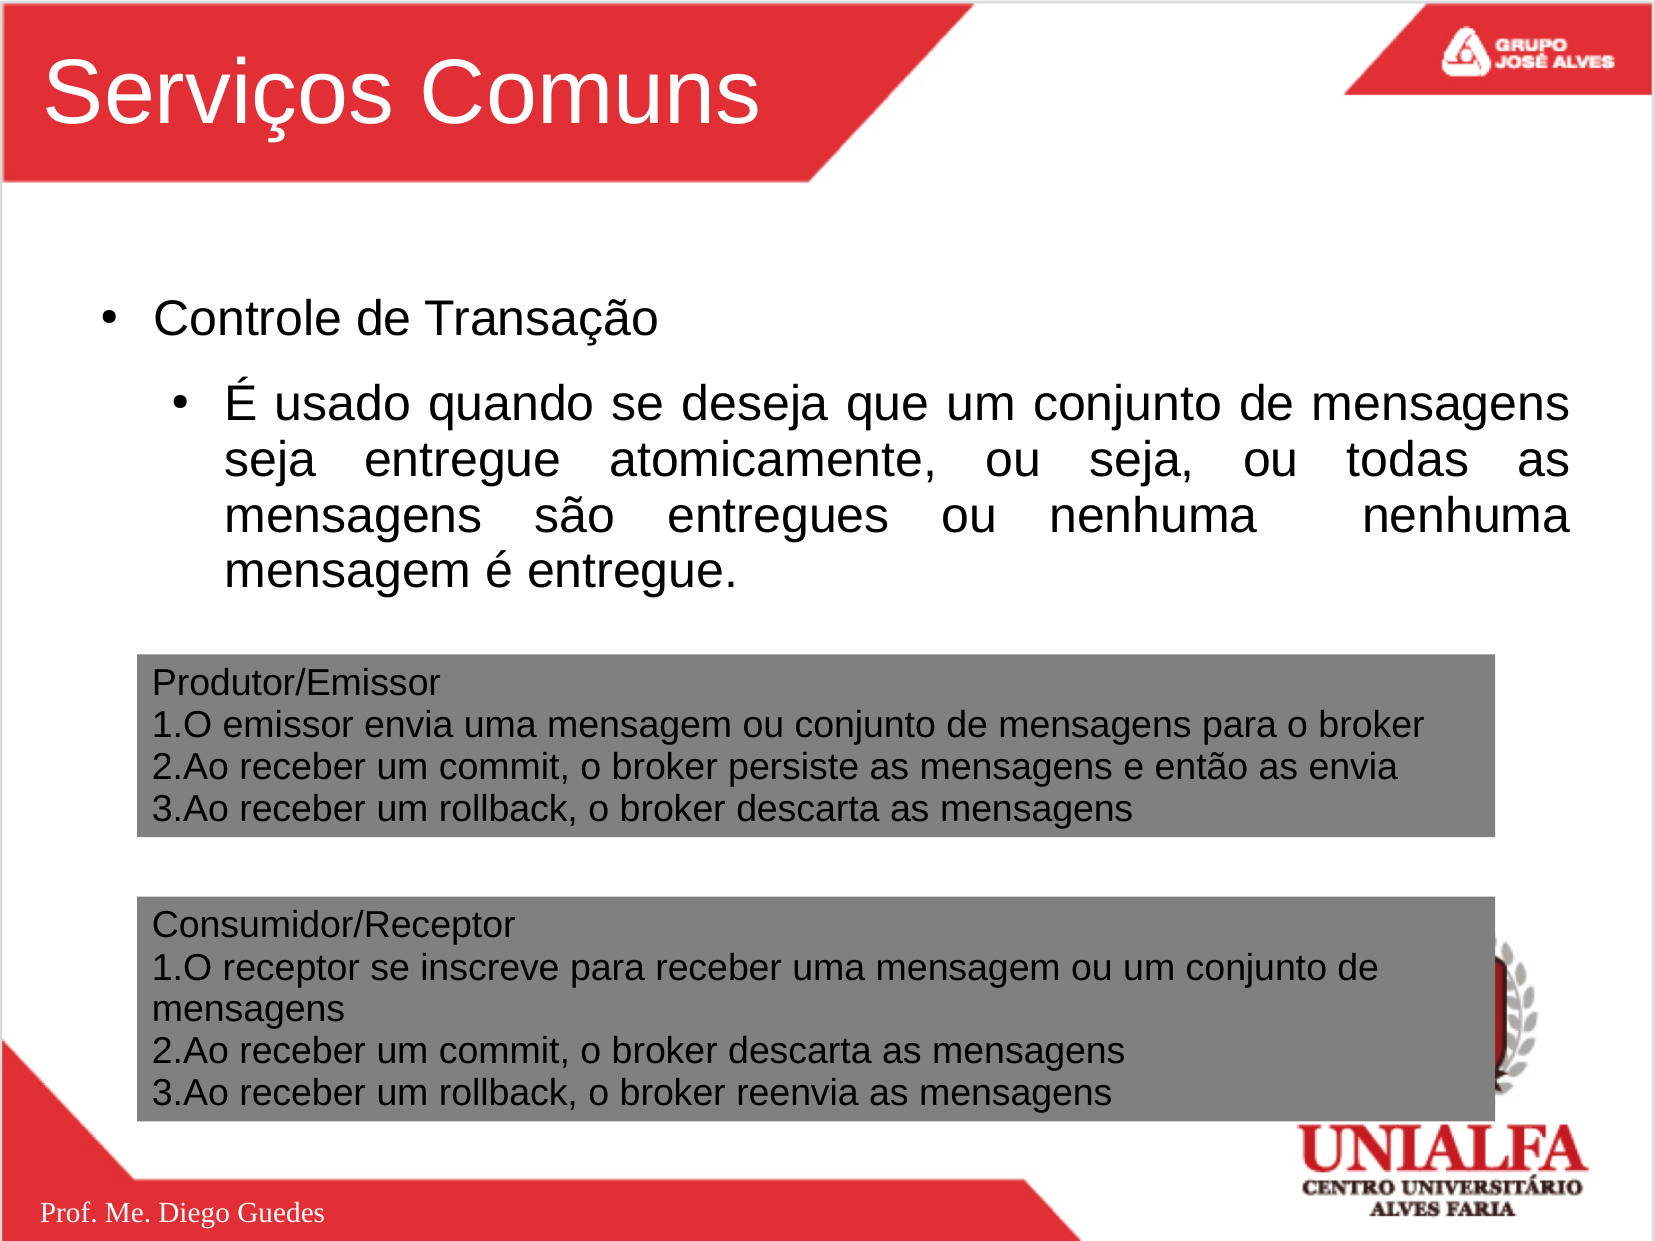

# Serviços Comuns
Controle de Transação
É usado quando se deseja que um conjunto de mensagens seja entregue atomicamente, ou seja, ou todas as mensagens são entregues ou nenhuma nenhuma mensagem é entregue.
Produtor/Emissor
1.O emissor envia uma mensagem ou conjunto de mensagens para o broker
2.Ao receber um commit, o broker persiste as mensagens e então as envia
3.Ao receber um rollback, o broker descarta as mensagens
Consumidor/Receptor
1.O receptor se inscreve para receber uma mensagem ou um conjunto de mensagens
2.Ao receber um commit, o broker descarta as mensagens
3.Ao receber um rollback, o broker reenvia as mensagens